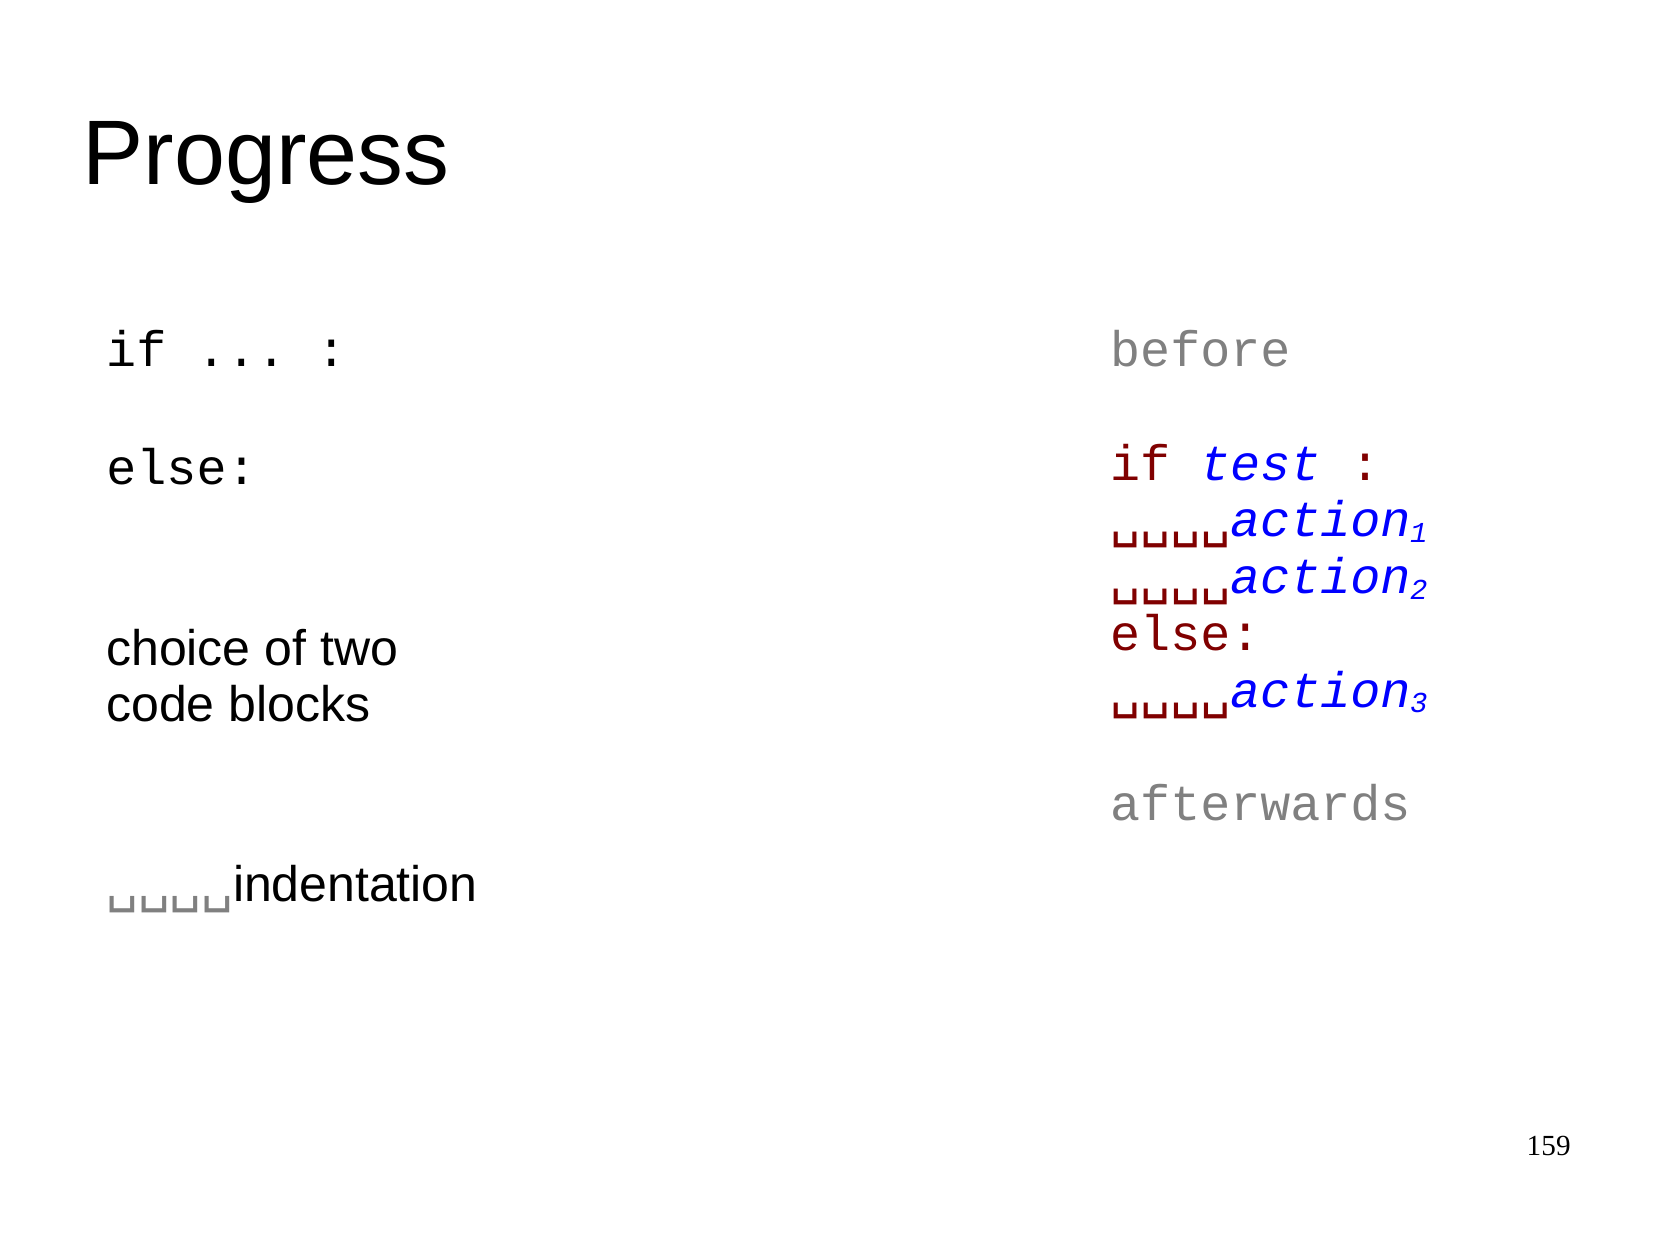

# Progress
if ... :
before
if test :
␣␣␣␣action1
␣␣␣␣action2
else:
␣␣␣␣action3
afterwards
else:
choice of two
code blocks
␣␣␣␣indentation
159